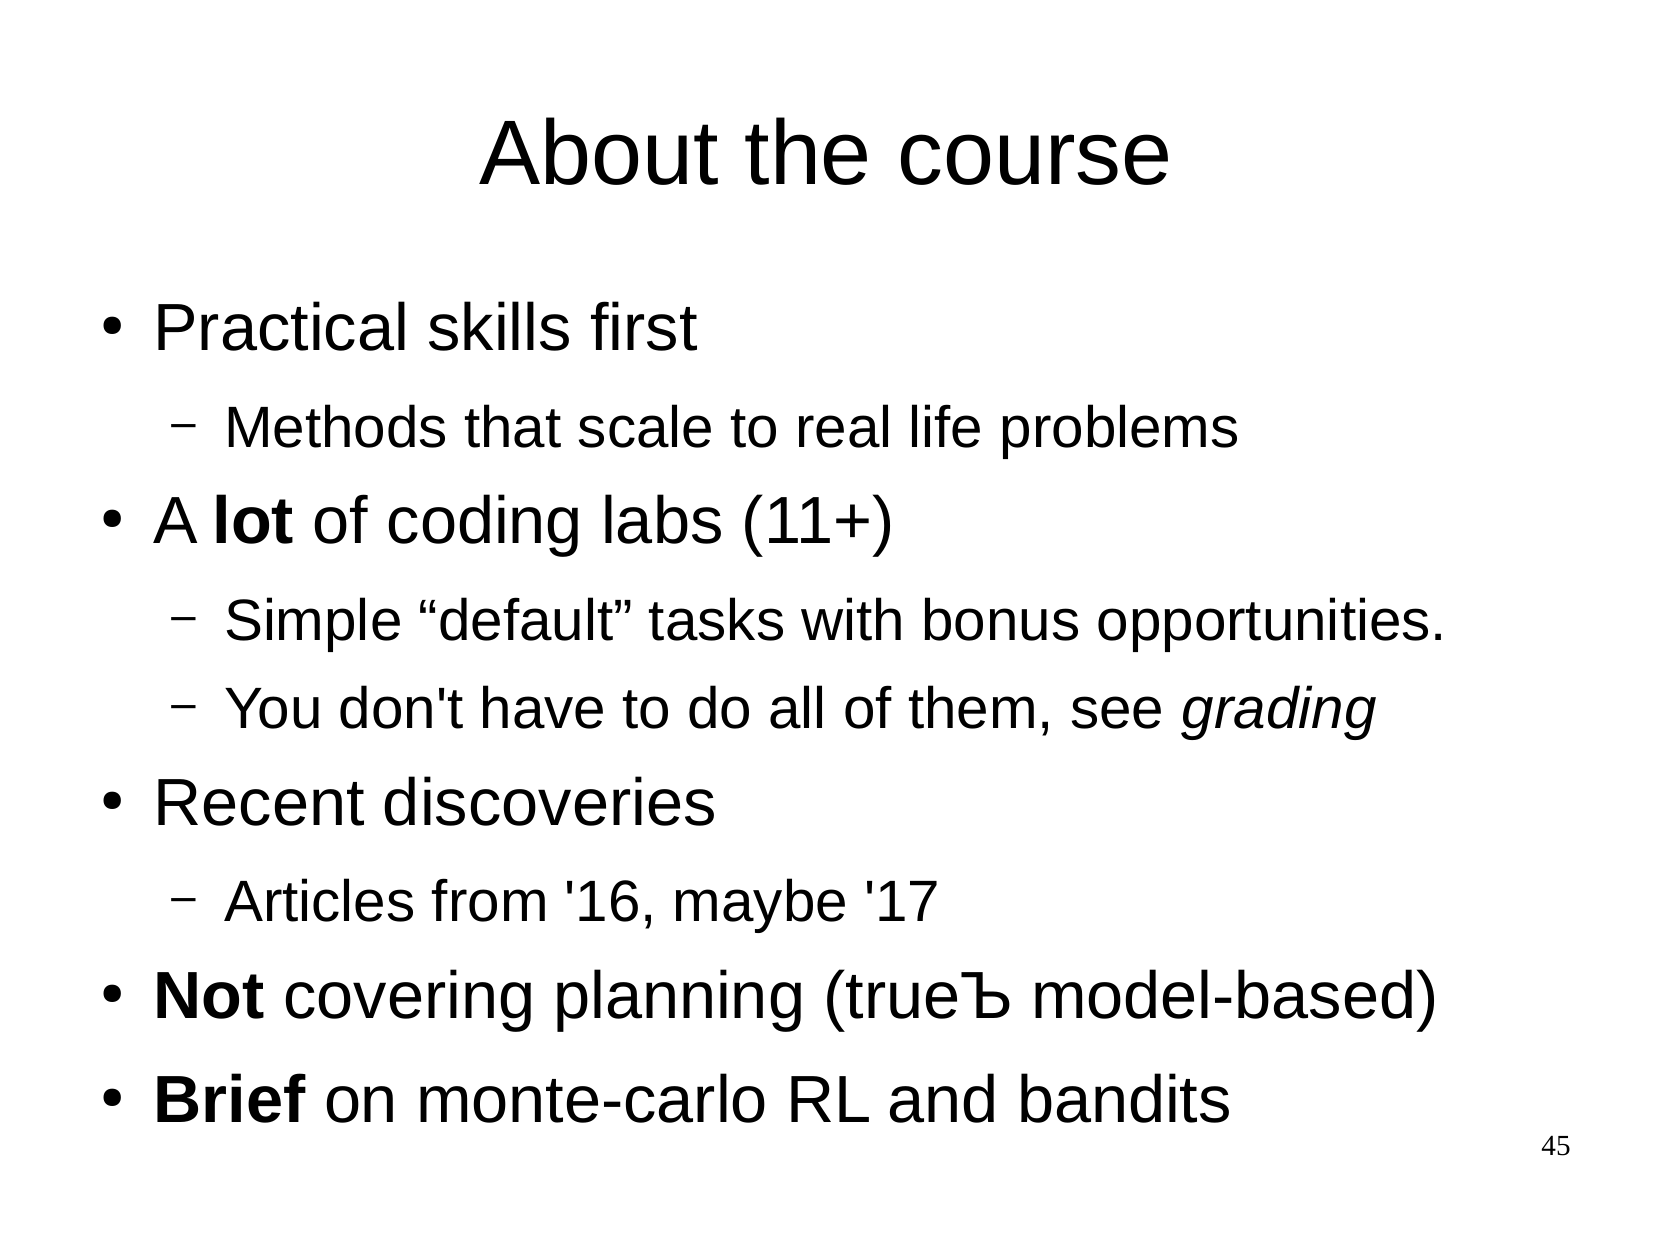

# About the course
Practical skills first
Methods that scale to real life problems
A lot of coding labs (11+)
Simple “default” tasks with bonus opportunities.
You don't have to do all of them, see grading
Recent discoveries
Articles from '16, maybe '17
Not covering planning (trueЪ model-based)
Brief on monte-carlo RL and bandits
45